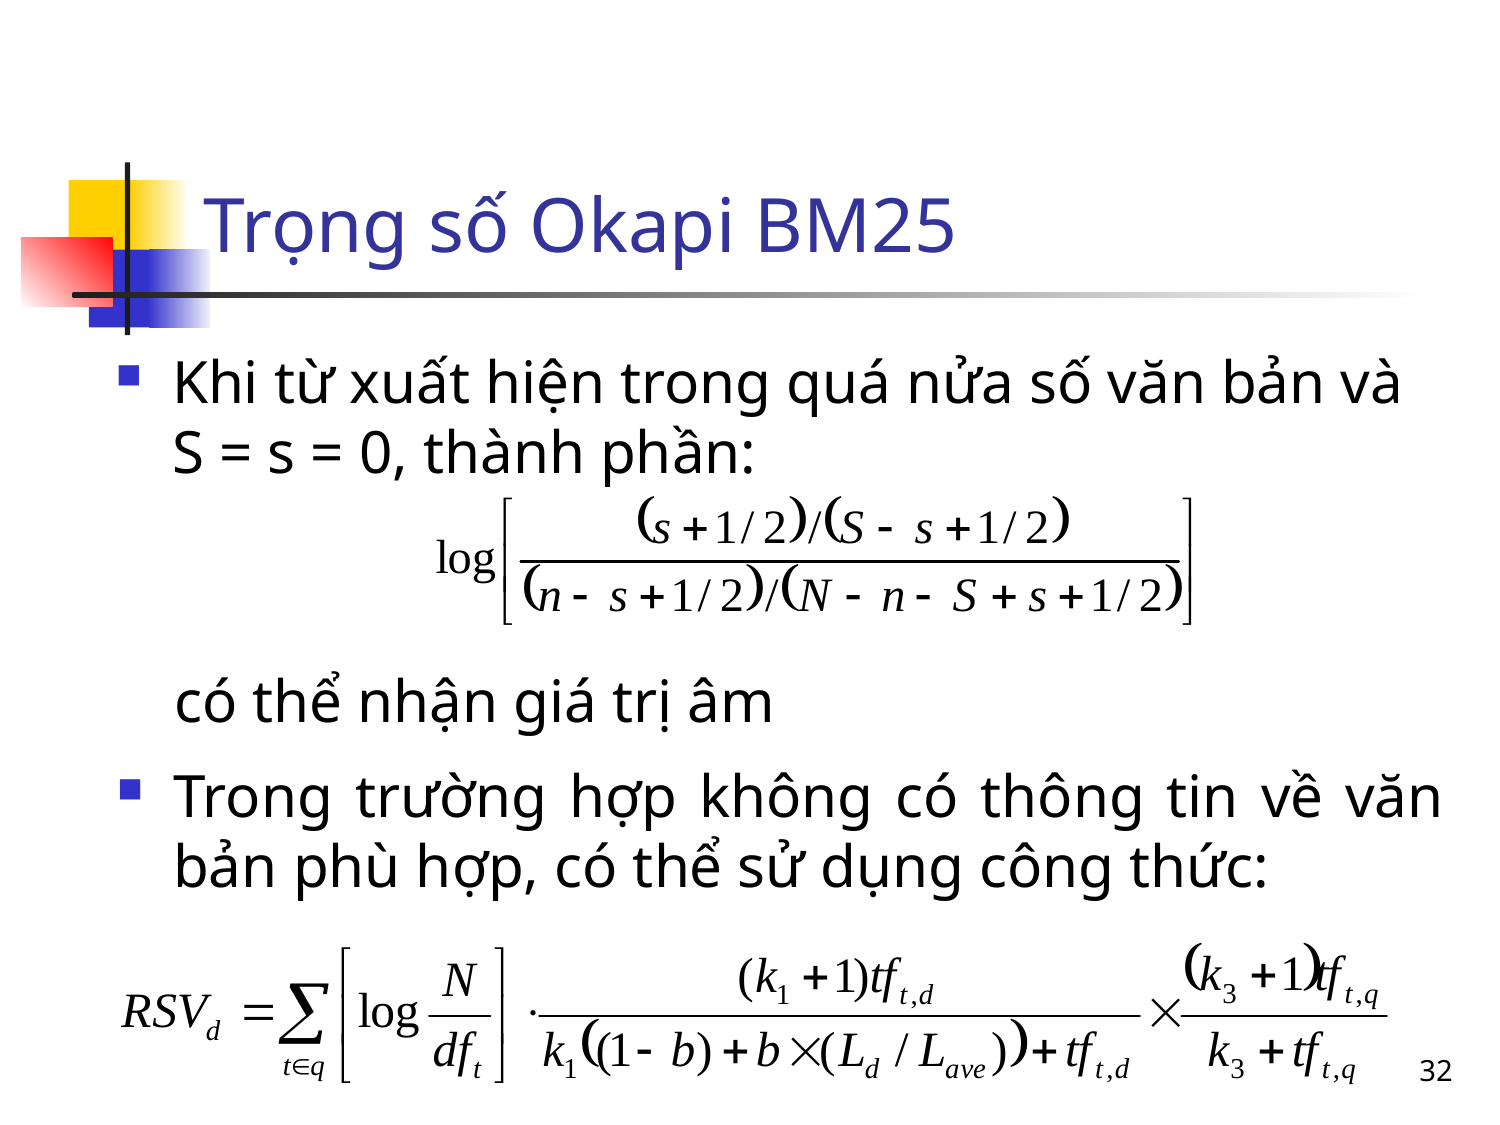

# Trọng số Okapi BM25
Khi từ xuất hiện trong quá nửa số văn bản và S = s = 0, thành phần:
có thể nhận giá trị âm
Trong trường hợp không có thông tin về văn bản phù hợp, có thể sử dụng công thức: